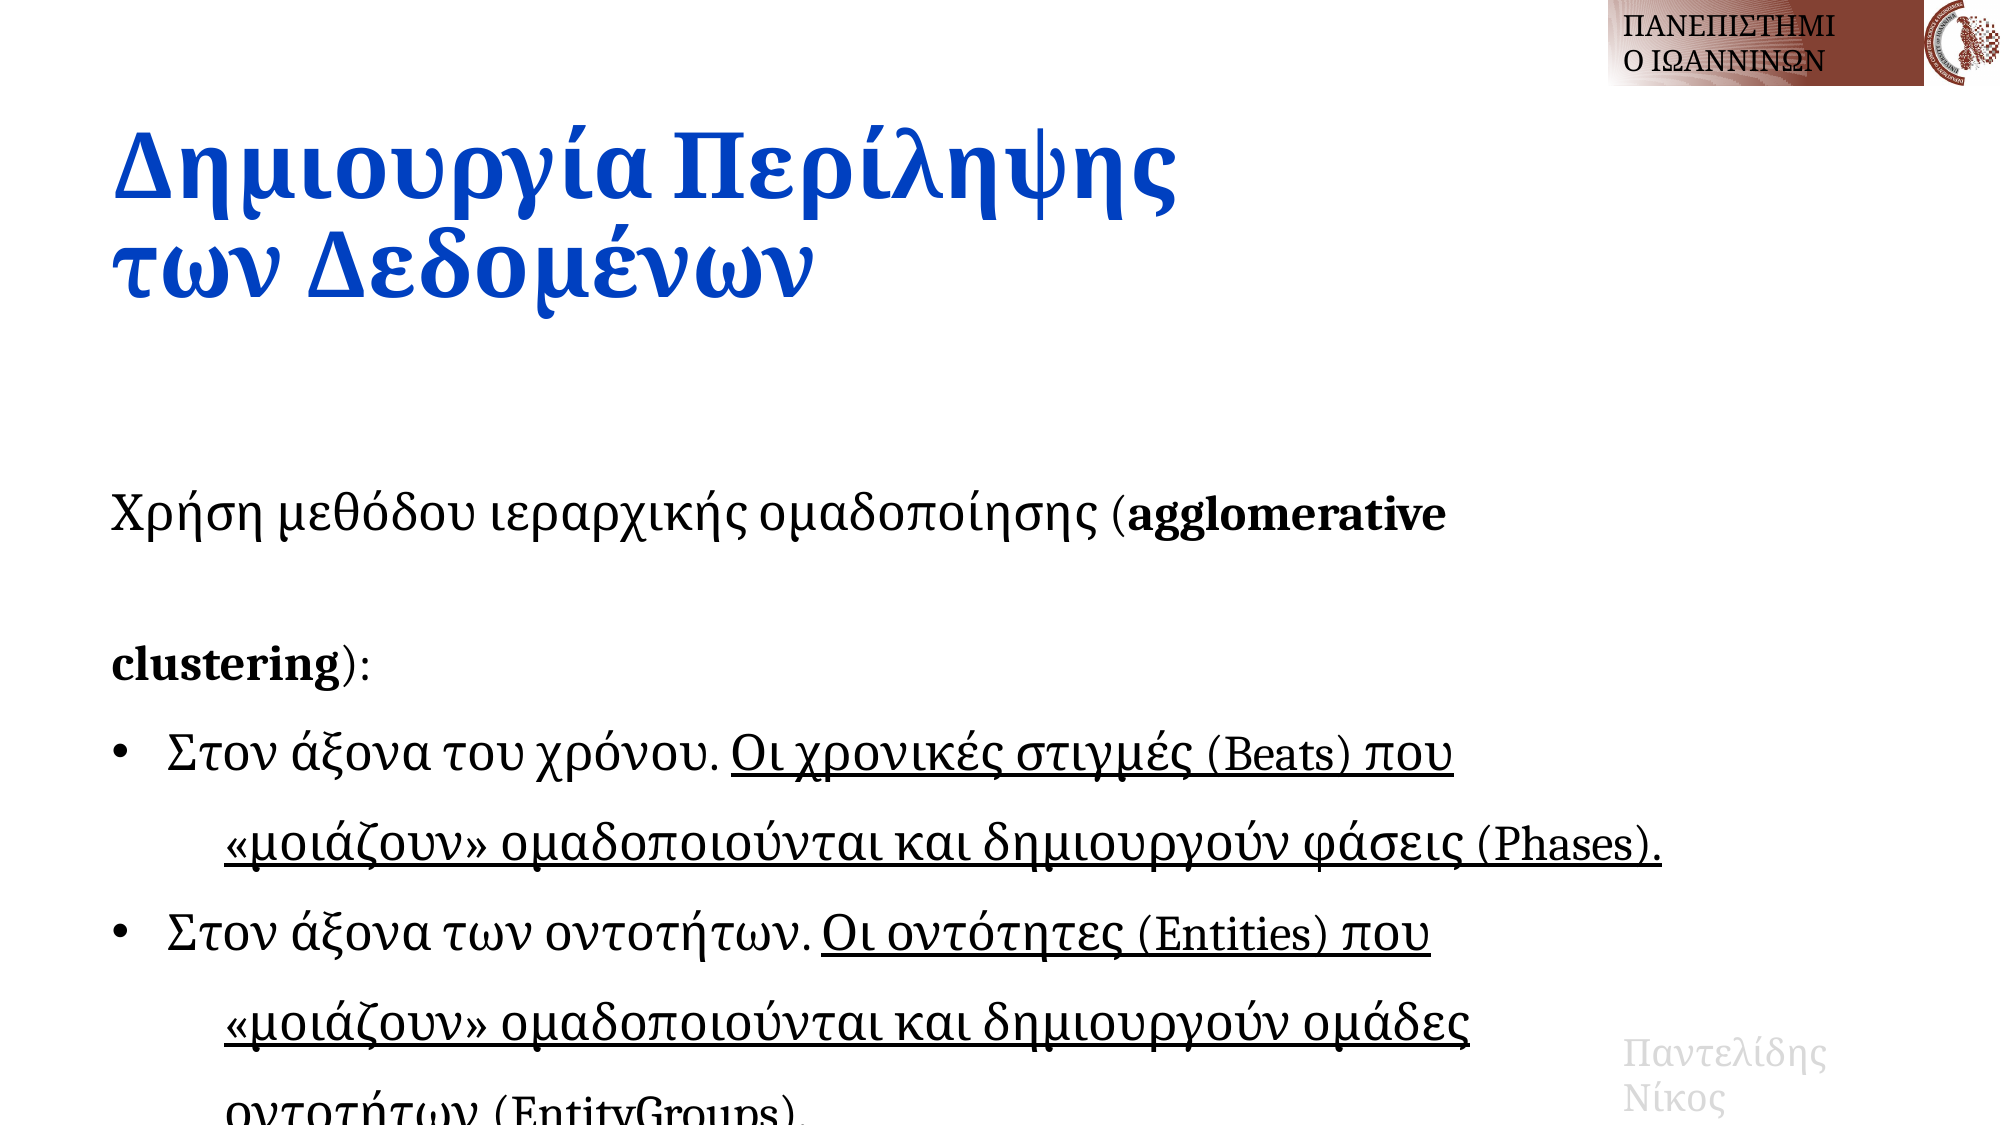

Δημιουργία Περίληψης των Δεδομένων
Χρήση μεθόδου ιεραρχικής ομαδοποίησης (agglomerative clustering):
Στον άξονα του χρόνου. Οι χρονικές στιγμές (Beats) που «μοιάζουν» ομαδοποιούνται και δημιουργούν φάσεις (Phases).
Στον άξονα των οντοτήτων. Οι οντότητες (Entities) που «μοιάζουν» ομαδοποιούνται και δημιουργούν ομάδες οντοτήτων (EntityGroups).